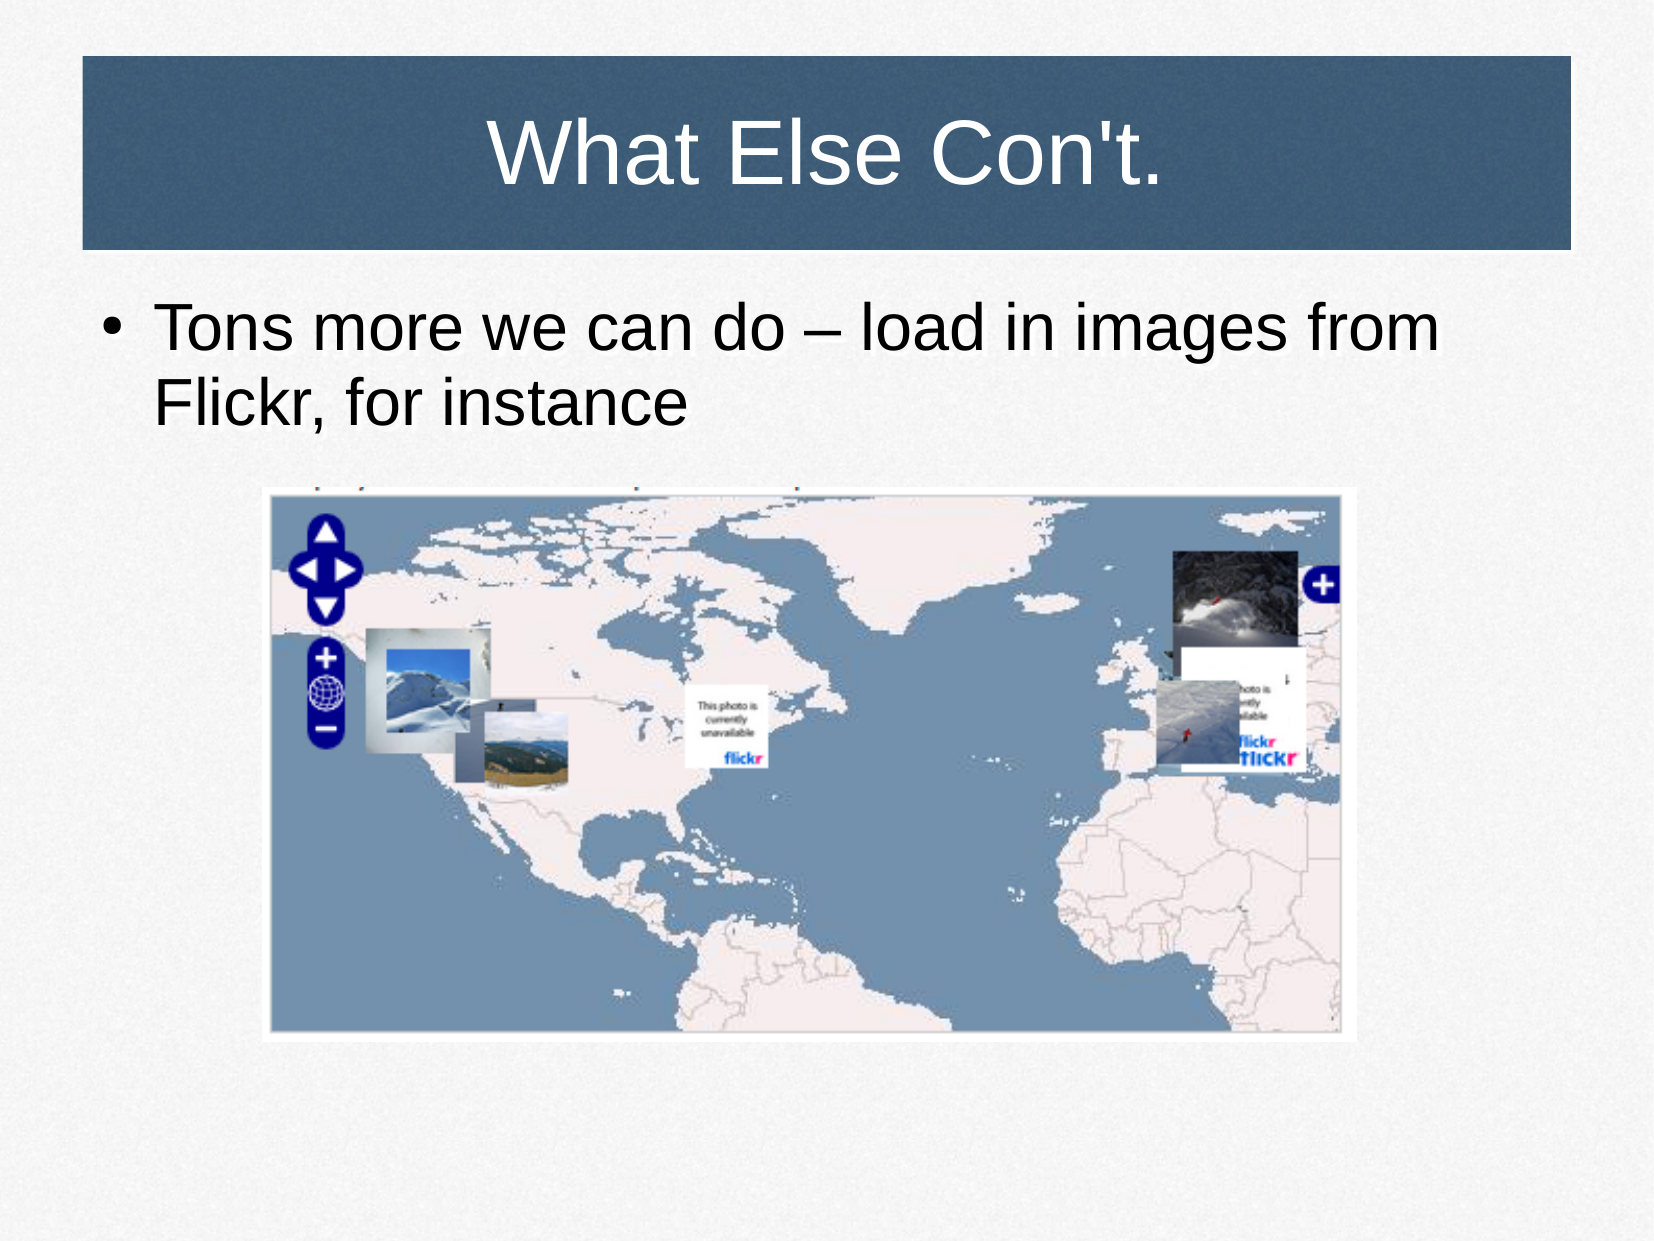

# What Else Con't.
Tons more we can do – load in images from Flickr, for instance